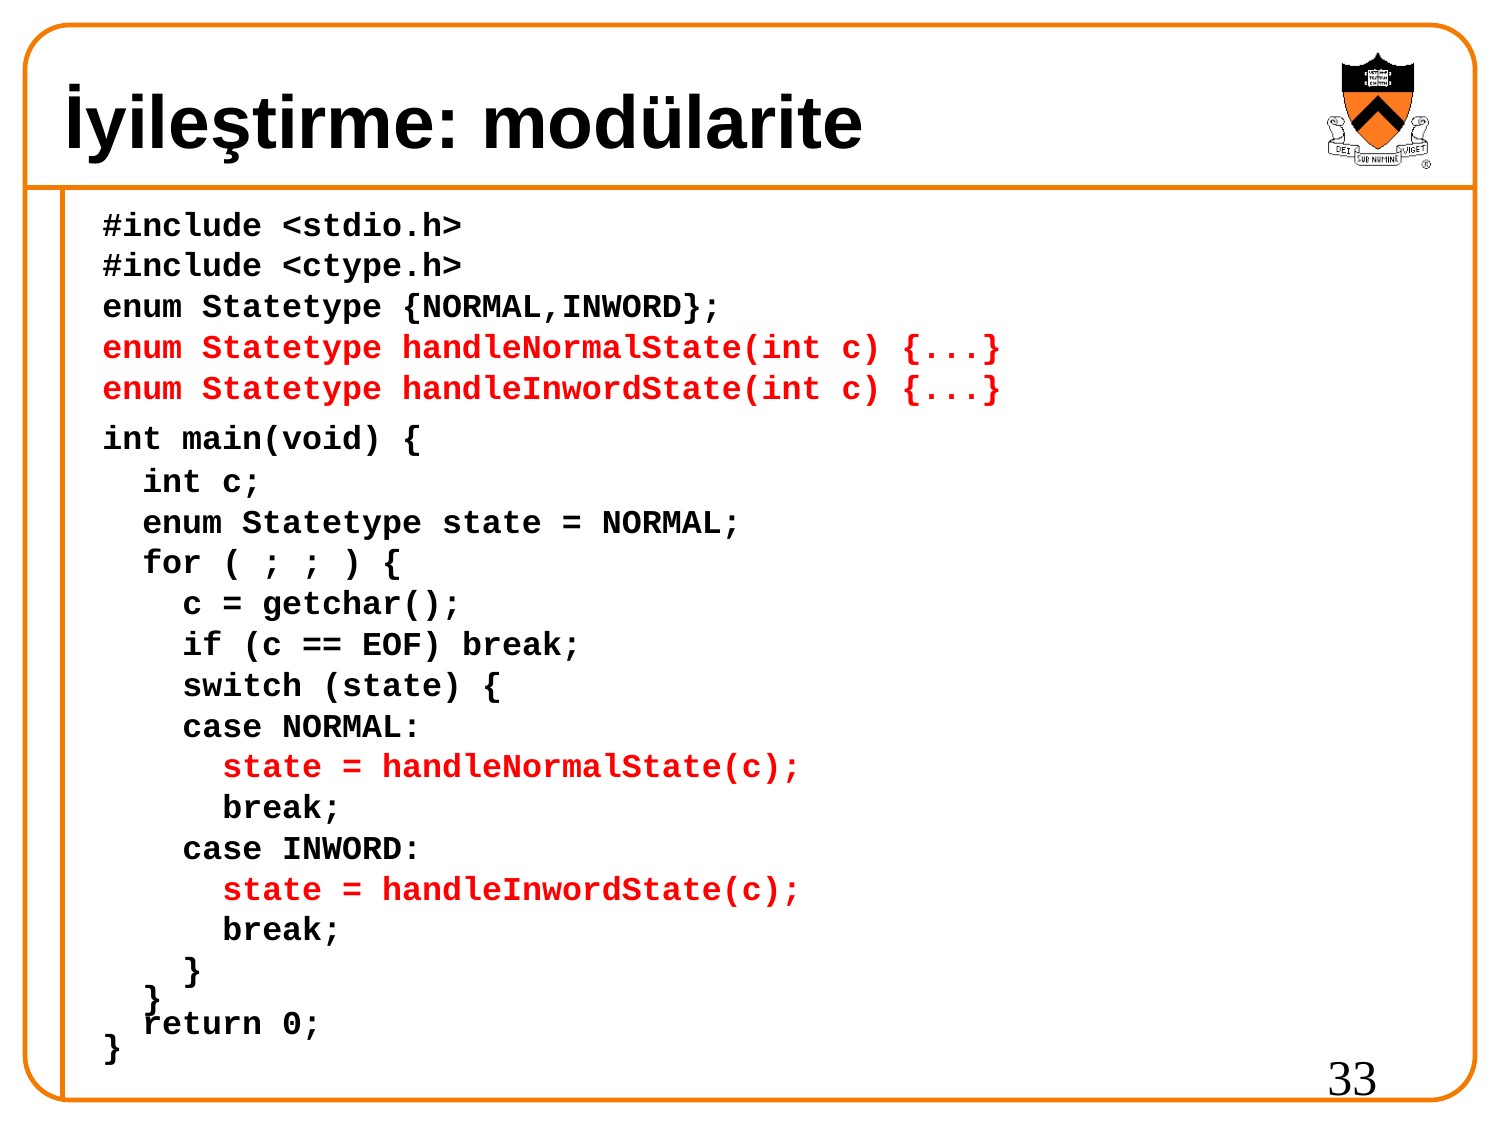

# İyileştirme: modülarite
#include <stdio.h>
#include <ctype.h>
enum Statetype {NORMAL,INWORD};
enum Statetype handleNormalState(int c) {...}
enum Statetype handleInwordState(int c) {...}
int main(void) {
 int c;
 enum Statetype state = NORMAL;
 for ( ; ; ) {
 c = getchar();
 if (c == EOF) break;
 switch (state) {
 case NORMAL:
 state = handleNormalState(c);
 break;
 case INWORD:
 state = handleInwordState(c);
 break;
 }
 }
 return 0;
}
33